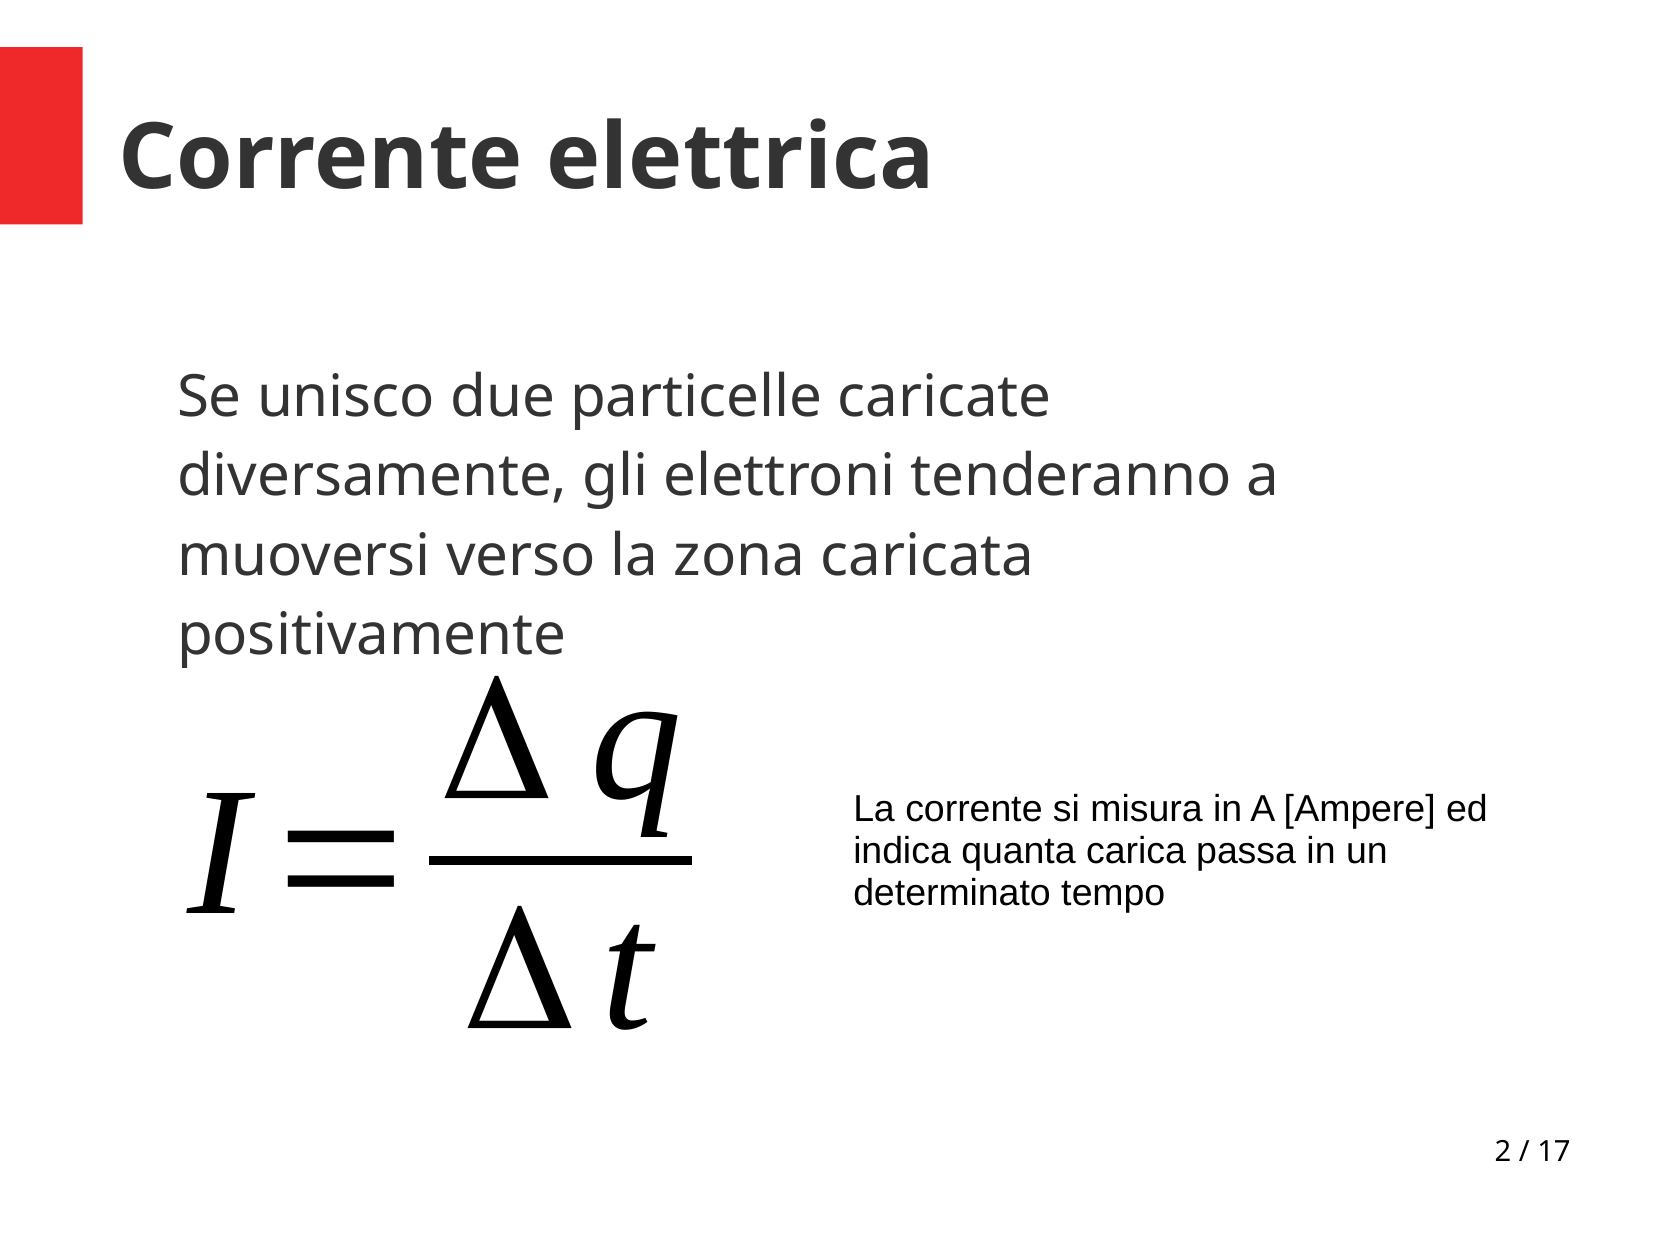

# Corrente elettrica
Se unisco due particelle caricate diversamente, gli elettroni tenderanno a muoversi verso la zona caricata positivamente
La corrente si misura in A [Ampere] ed indica quanta carica passa in un determinato tempo
2